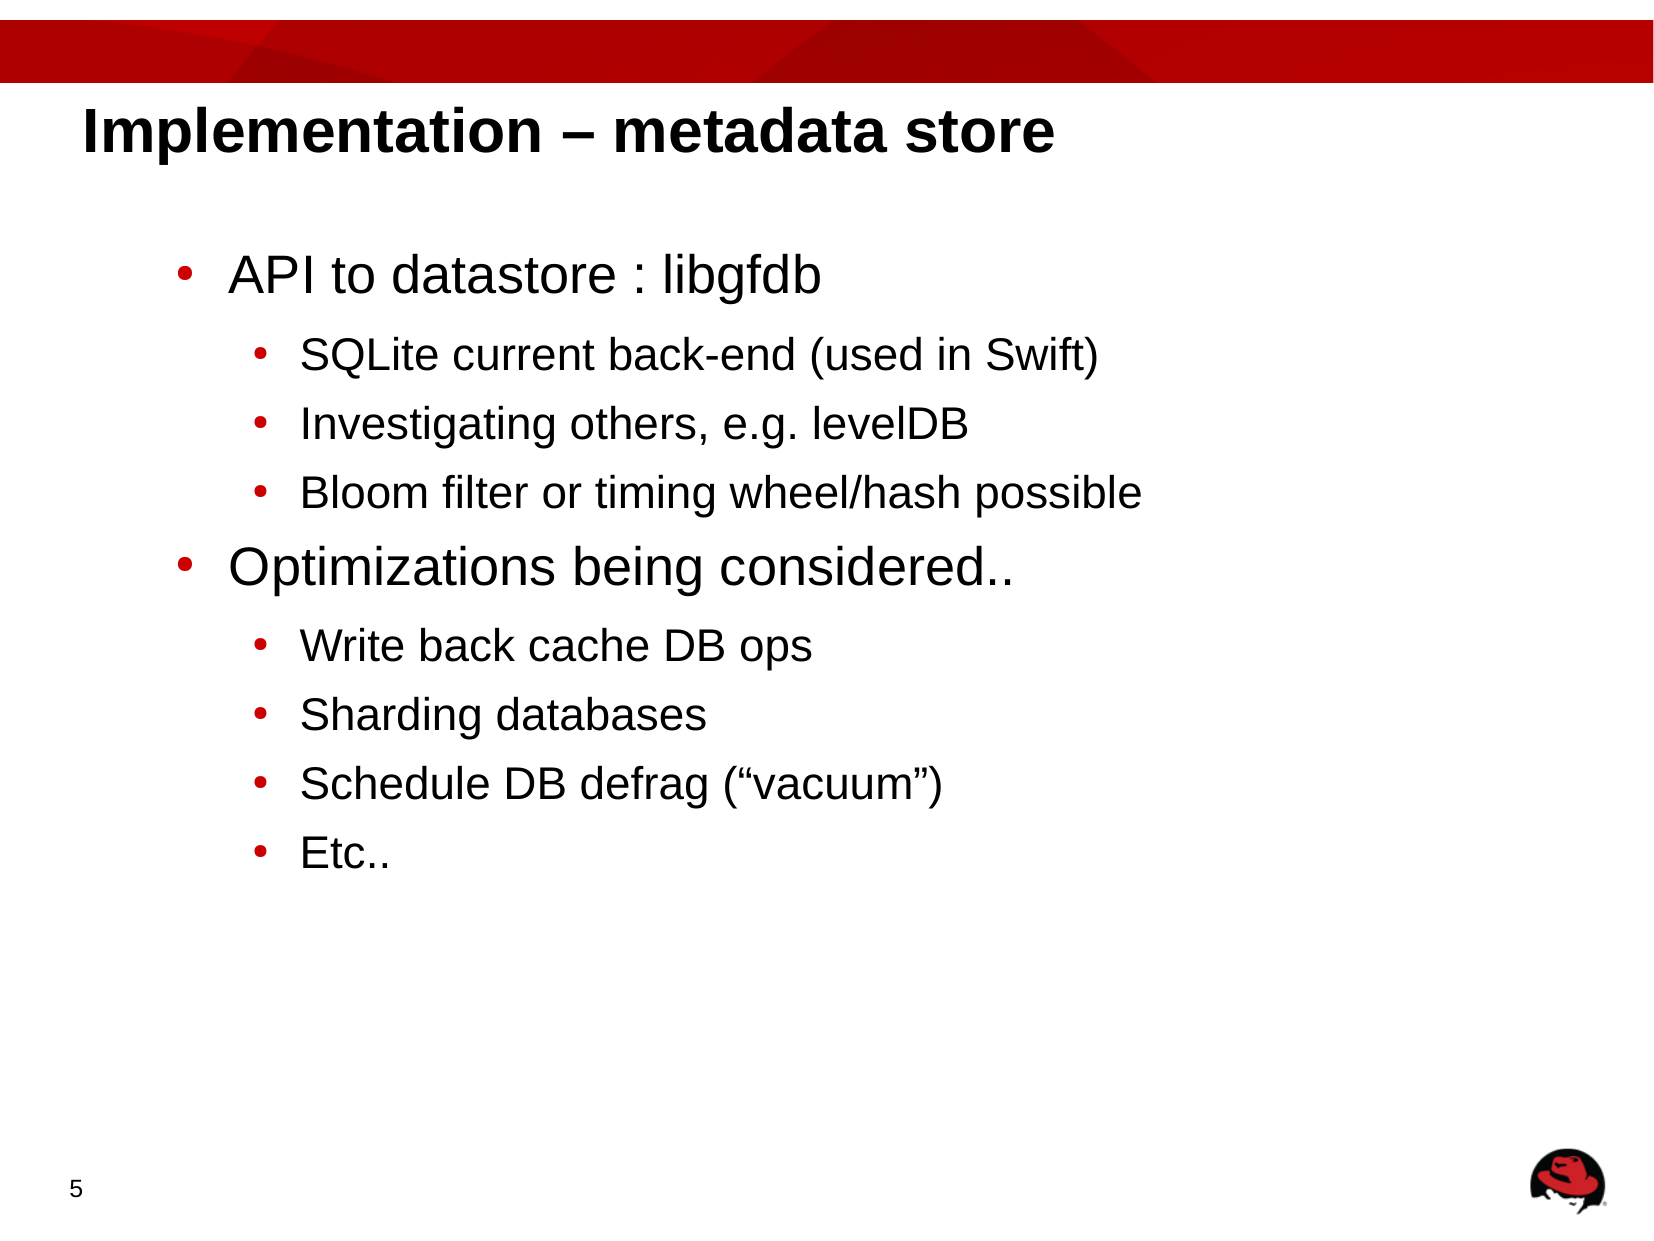

# Implementation – metadata store
API to datastore : libgfdb
SQLite current back-end (used in Swift)
Investigating others, e.g. levelDB
Bloom filter or timing wheel/hash possible
Optimizations being considered..
Write back cache DB ops
Sharding databases
Schedule DB defrag (“vacuum”)
Etc..